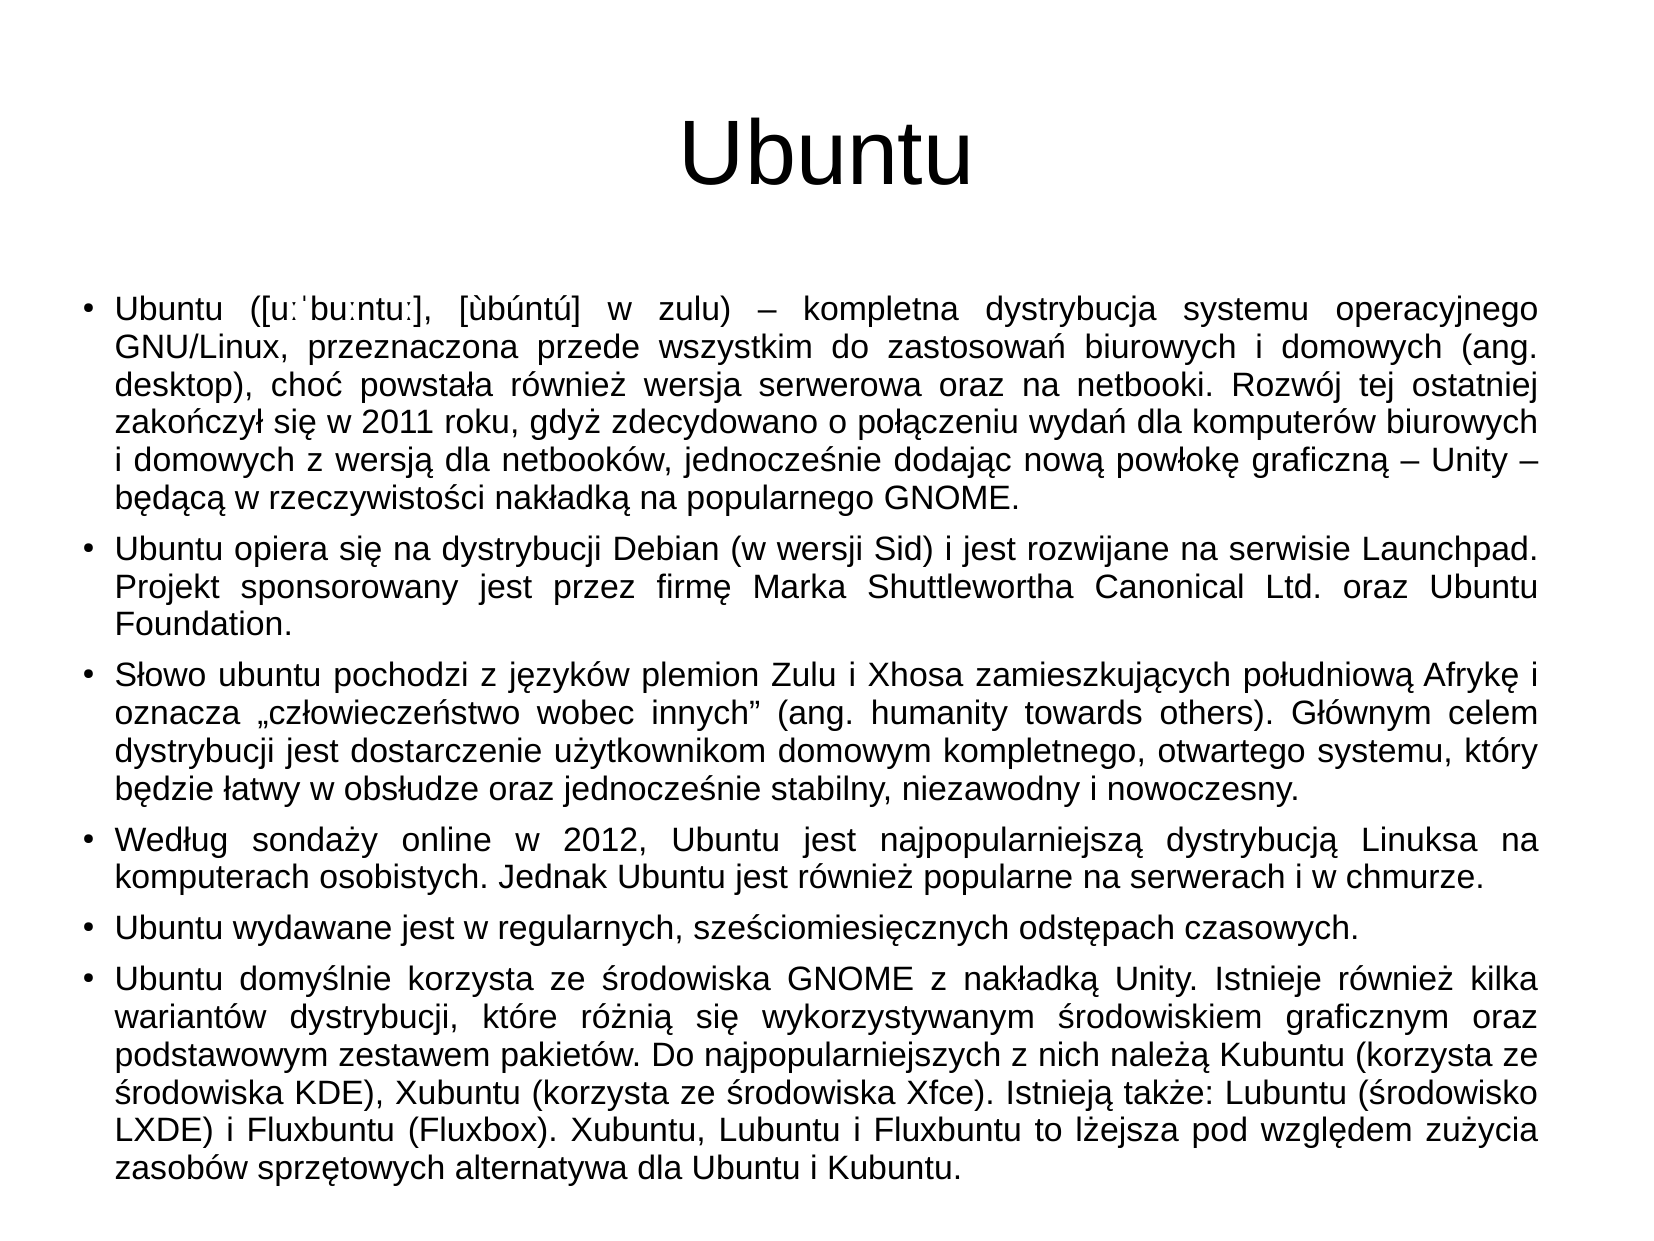

# Ubuntu
Ubuntu ([uːˈbuːntuː], [ùbúntú] w zulu) – kompletna dystrybucja systemu operacyjnego GNU/Linux, przeznaczona przede wszystkim do zastosowań biurowych i domowych (ang. desktop), choć powstała również wersja serwerowa oraz na netbooki. Rozwój tej ostatniej zakończył się w 2011 roku, gdyż zdecydowano o połączeniu wydań dla komputerów biurowych i domowych z wersją dla netbooków, jednocześnie dodając nową powłokę graficzną – Unity – będącą w rzeczywistości nakładką na popularnego GNOME.
Ubuntu opiera się na dystrybucji Debian (w wersji Sid) i jest rozwijane na serwisie Launchpad. Projekt sponsorowany jest przez firmę Marka Shuttlewortha Canonical Ltd. oraz Ubuntu Foundation.
Słowo ubuntu pochodzi z języków plemion Zulu i Xhosa zamieszkujących południową Afrykę i oznacza „człowieczeństwo wobec innych” (ang. humanity towards others). Głównym celem dystrybucji jest dostarczenie użytkownikom domowym kompletnego, otwartego systemu, który będzie łatwy w obsłudze oraz jednocześnie stabilny, niezawodny i nowoczesny.
Według sondaży online w 2012, Ubuntu jest najpopularniejszą dystrybucją Linuksa na komputerach osobistych. Jednak Ubuntu jest również popularne na serwerach i w chmurze.
Ubuntu wydawane jest w regularnych, sześciomiesięcznych odstępach czasowych.
Ubuntu domyślnie korzysta ze środowiska GNOME z nakładką Unity. Istnieje również kilka wariantów dystrybucji, które różnią się wykorzystywanym środowiskiem graficznym oraz podstawowym zestawem pakietów. Do najpopularniejszych z nich należą Kubuntu (korzysta ze środowiska KDE), Xubuntu (korzysta ze środowiska Xfce). Istnieją także: Lubuntu (środowisko LXDE) i Fluxbuntu (Fluxbox). Xubuntu, Lubuntu i Fluxbuntu to lżejsza pod względem zużycia zasobów sprzętowych alternatywa dla Ubuntu i Kubuntu.